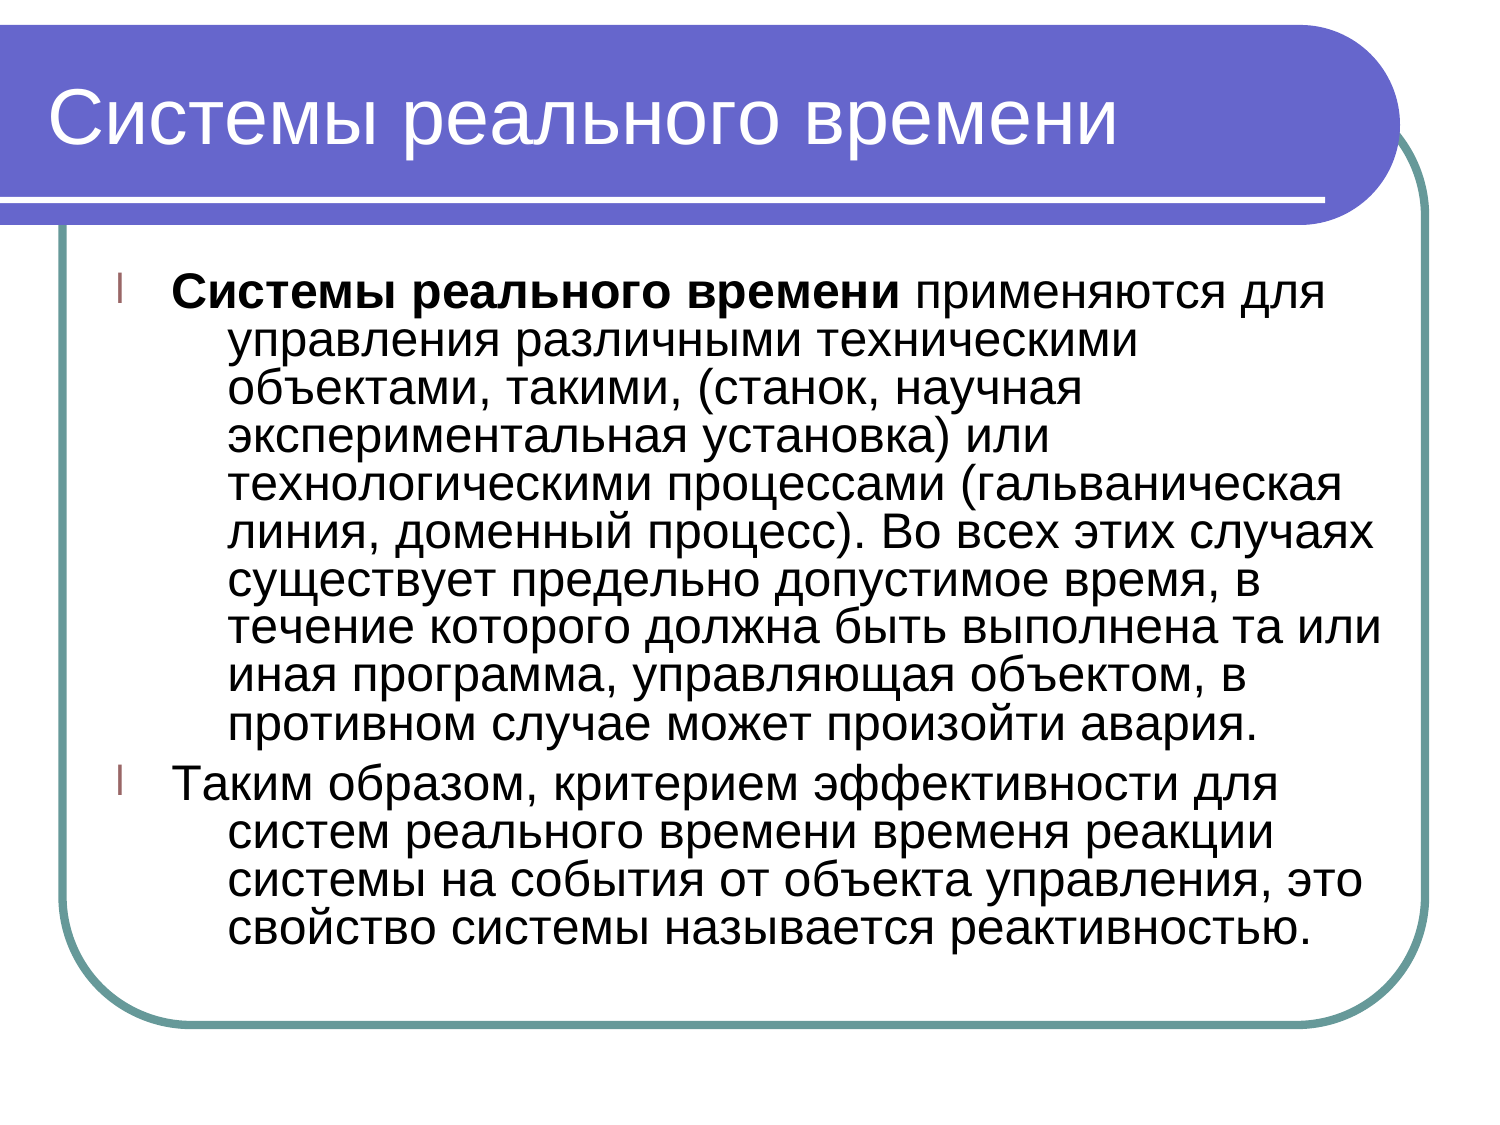

# Системы реального времени
Системы реального времени применяются для управления различными техническими объектами, такими, (станок, научная экспериментальная установка) или технологическими процессами (гальваническая линия, доменный процесс). Во всех этих случаях существует предельно допустимое время, в течение которого должна быть выполнена та или иная программа, управляющая объектом, в противном случае может произойти авария.
Таким образом, критерием эффективности для систем реального времени временя реакции системы на события от объекта управления, это свойство системы называется реактивностью.